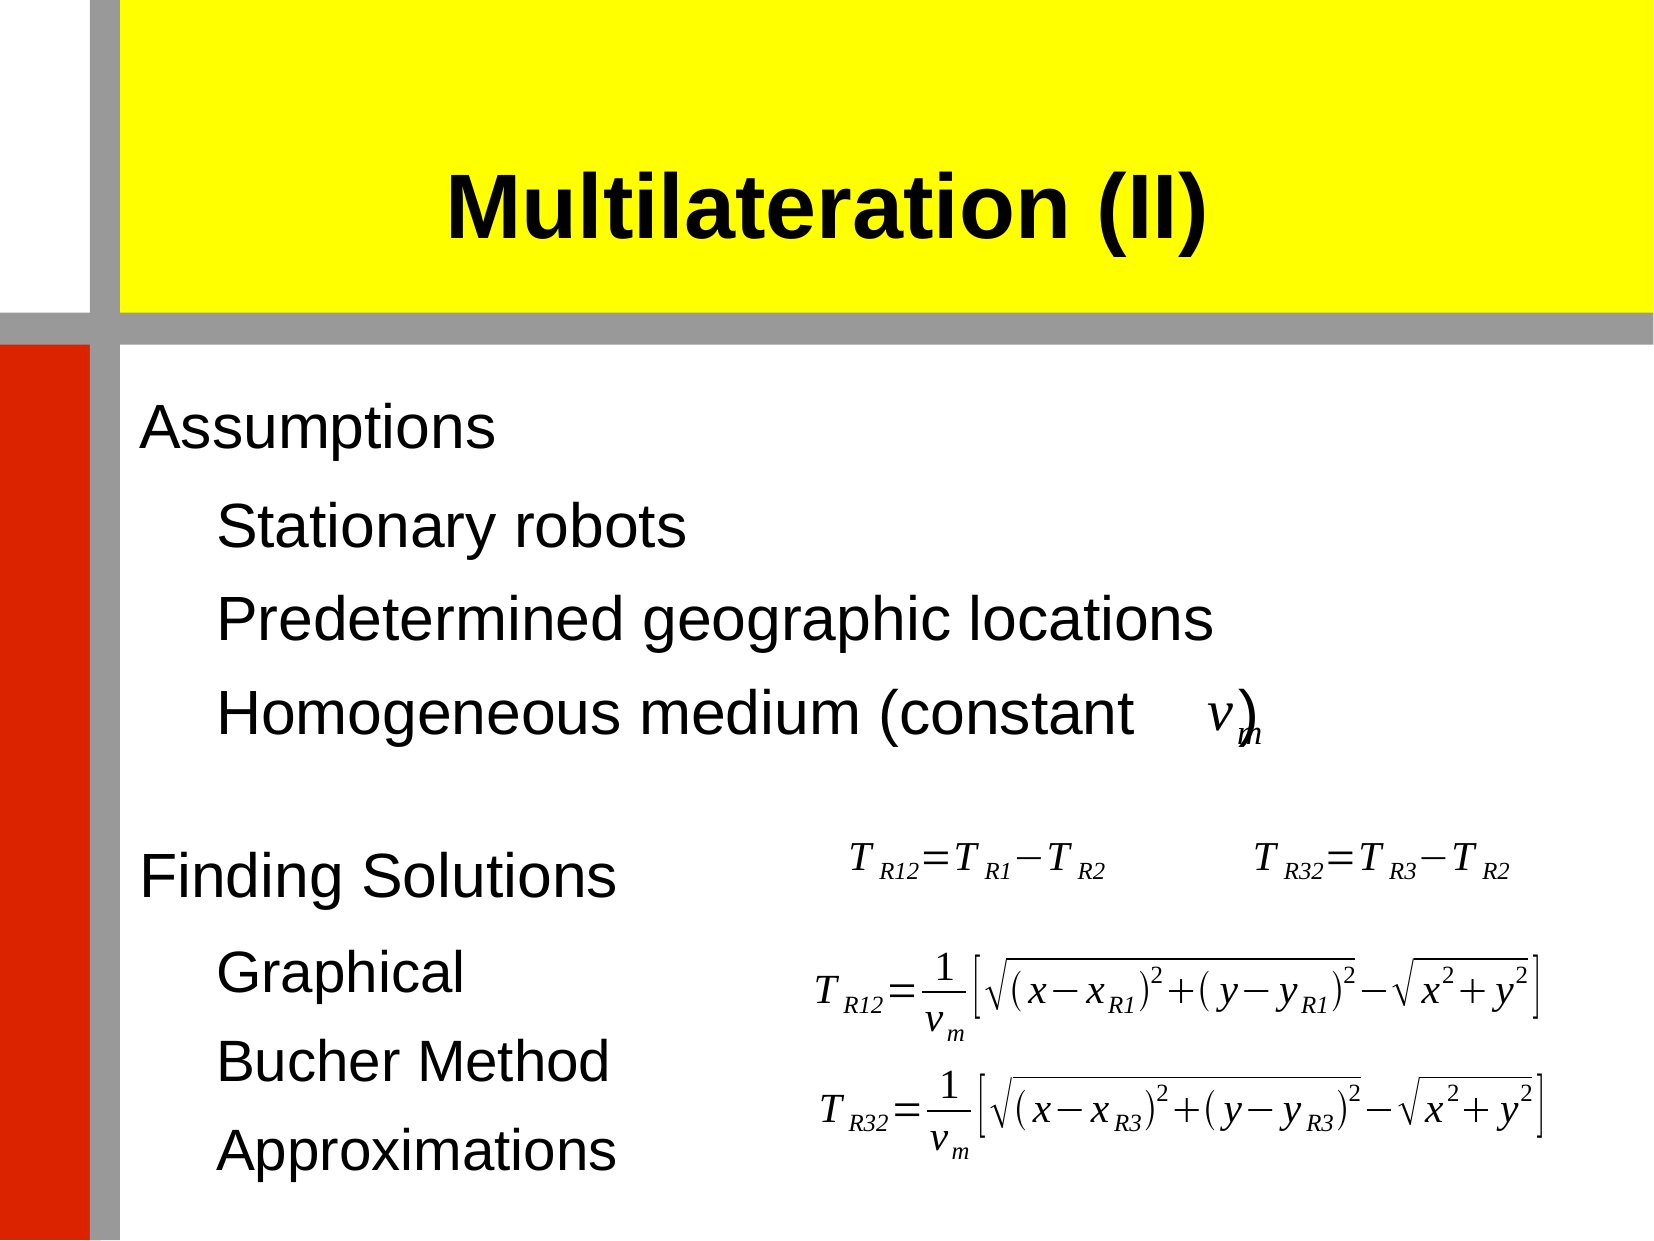

# Multilateration (II)
Assumptions
Stationary robots
Predetermined geographic locations
Homogeneous medium (constant )
Finding Solutions
Graphical
Bucher Method
Approximations